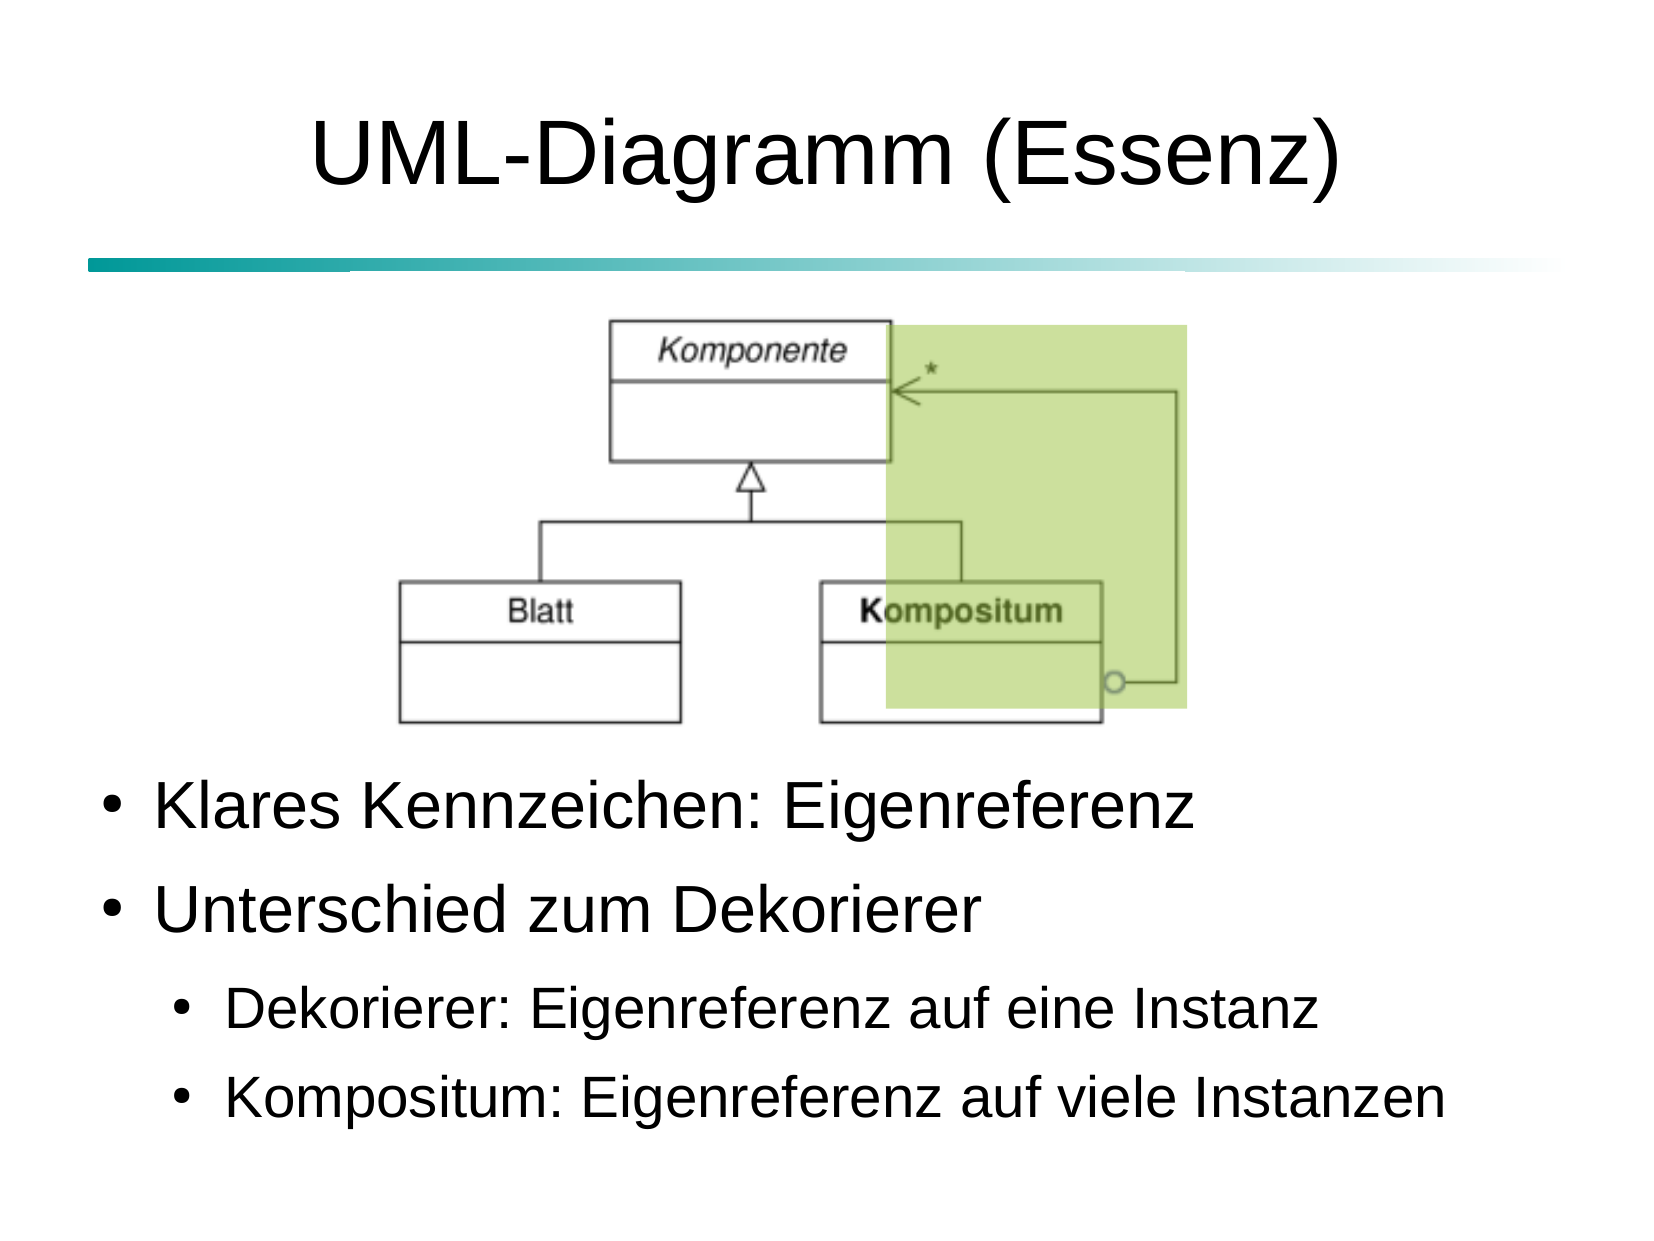

# UML-Diagramm (Essenz)
Klares Kennzeichen: Eigenreferenz
Unterschied zum Dekorierer
Dekorierer: Eigenreferenz auf eine Instanz
Kompositum: Eigenreferenz auf viele Instanzen